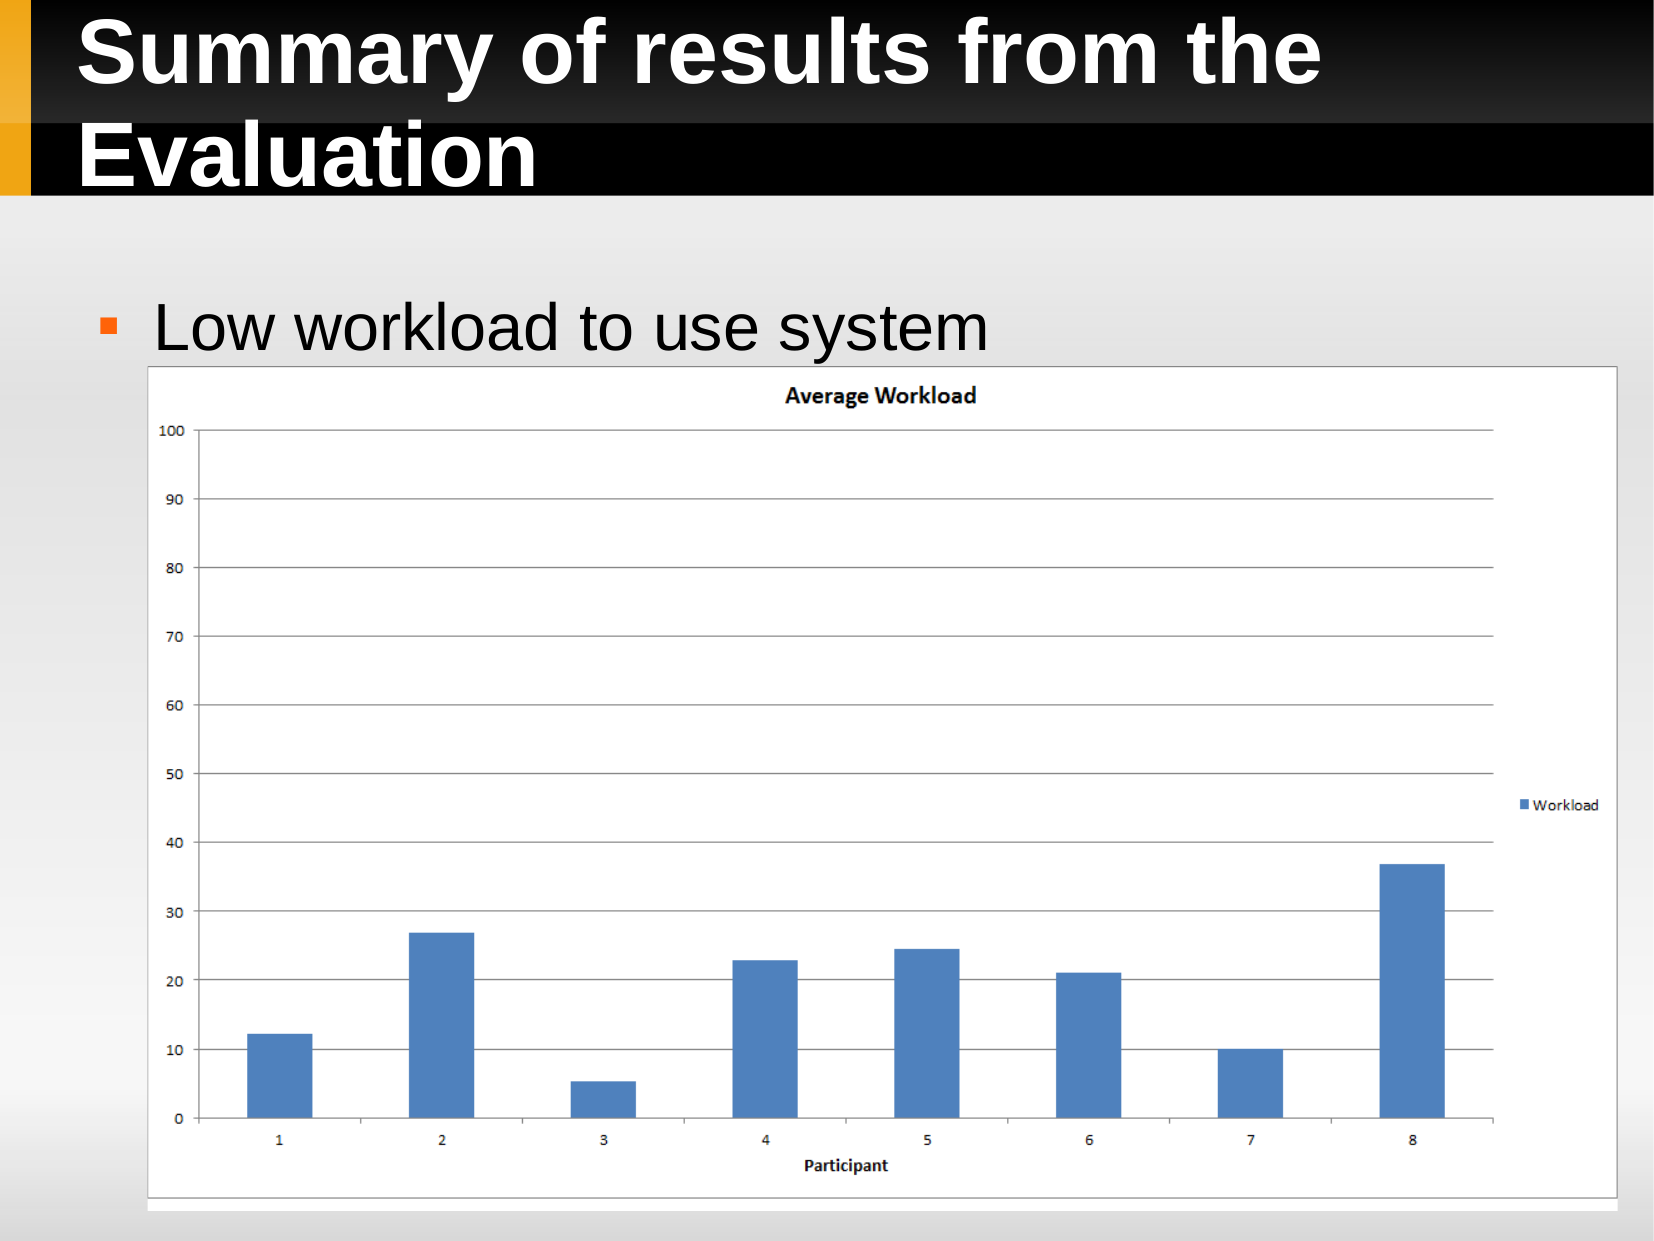

# Summary of results from the Evaluation
Low workload to use system